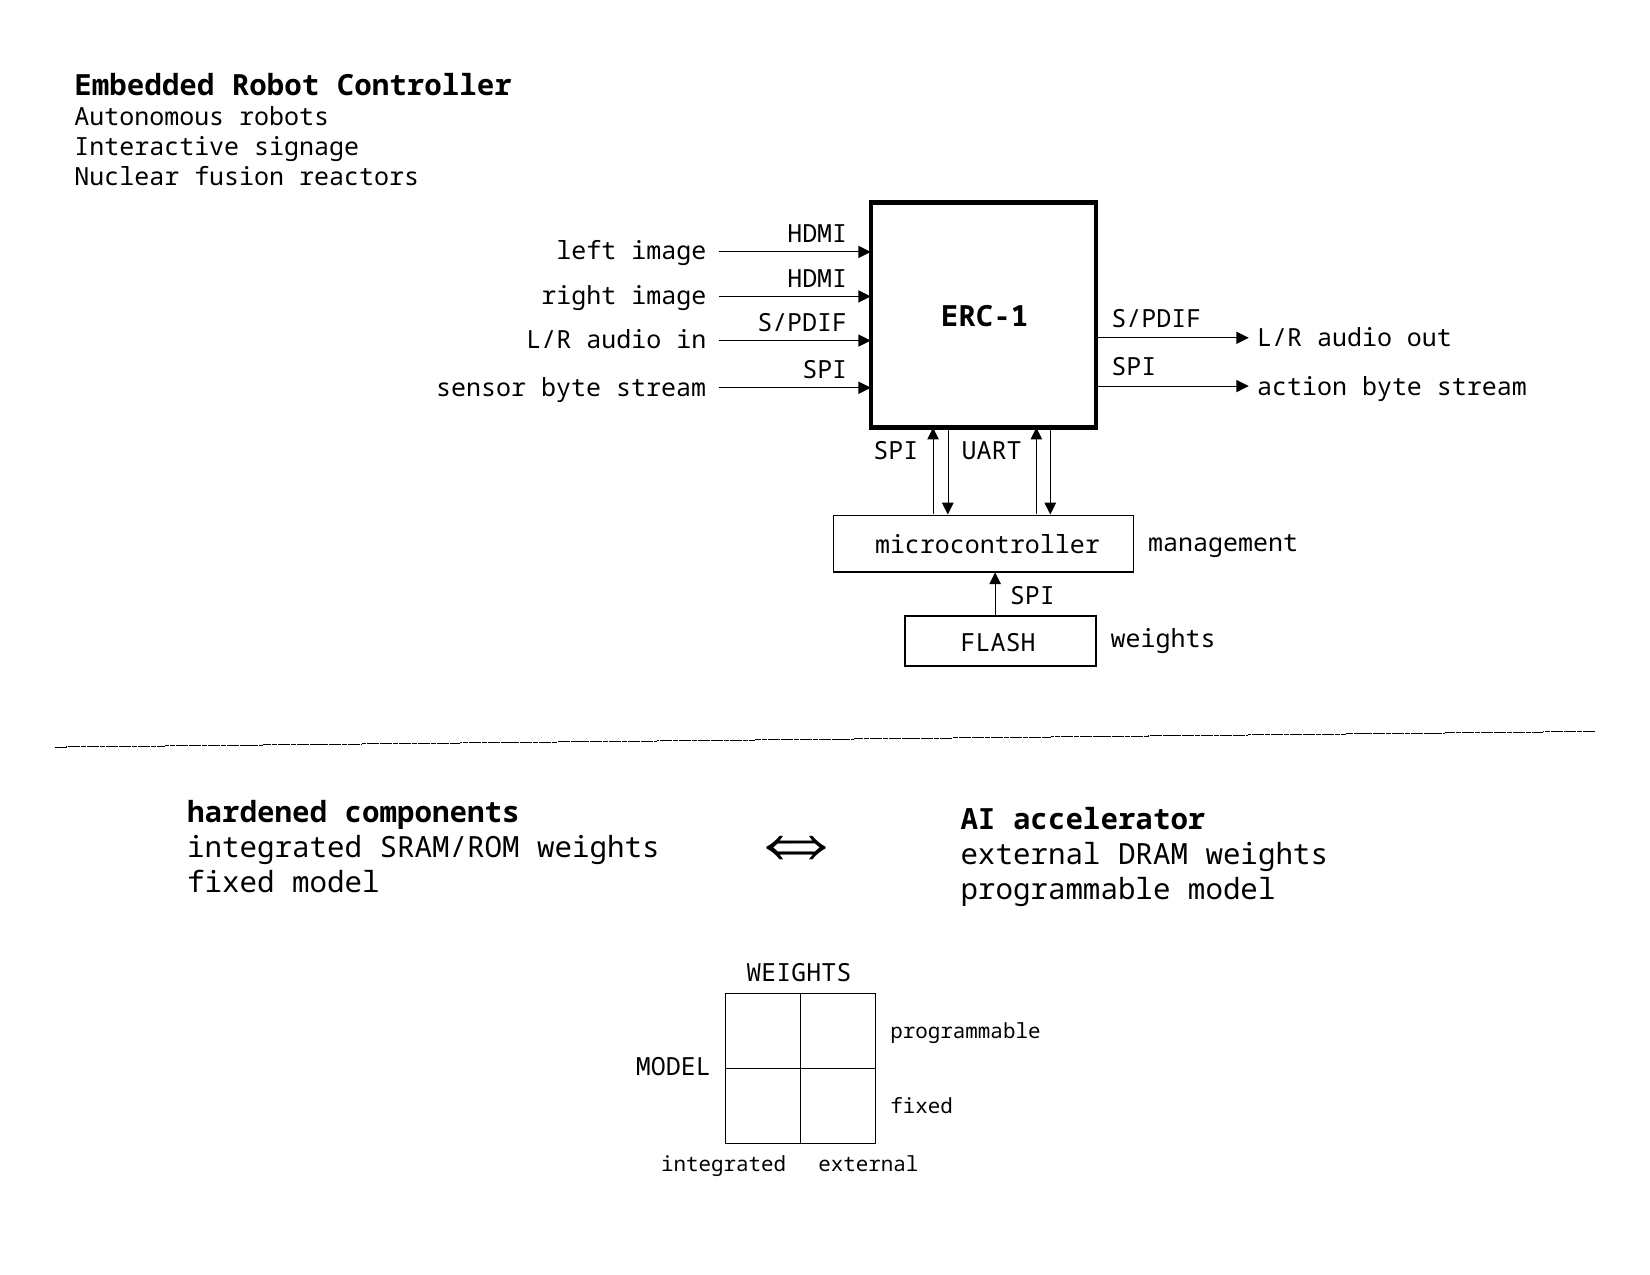

Embedded Robot Controller
Autonomous robots
Interactive signage
Nuclear fusion reactors
HDMI
left image
HDMI
right image
ERC-1
S/PDIF
S/PDIF
L/R audio out
L/R audio in
SPI
SPI
action byte stream
sensor byte stream
UART
SPI
management
microcontroller
SPI
weights
FLASH
⇔
hardened components
integrated SRAM/ROM weights
fixed model
AI accelerator
external DRAM weights
programmable model
WEIGHTS
programmable
MODEL
fixed
external
integrated